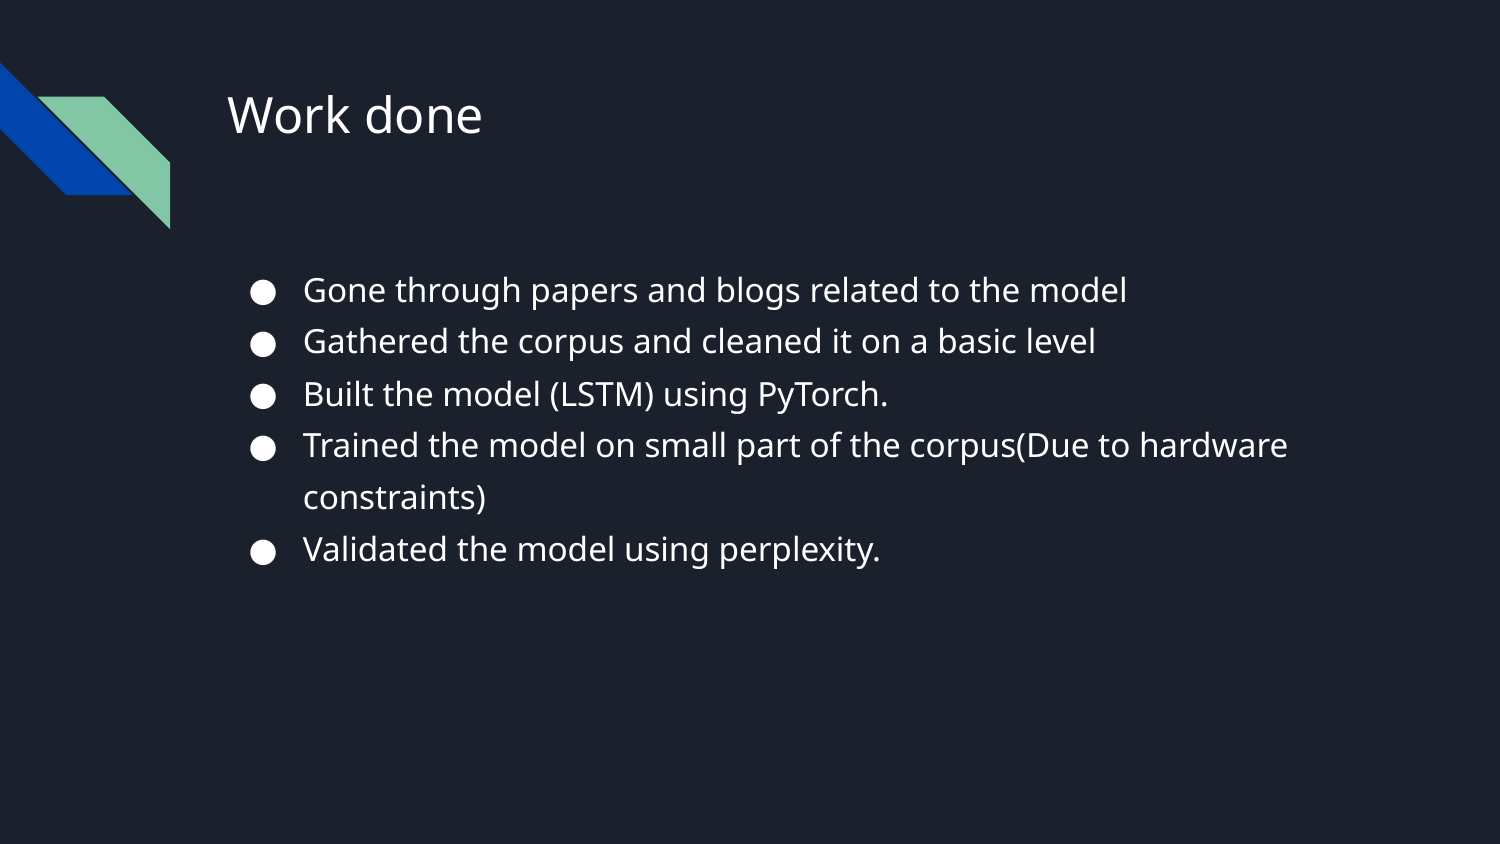

# Work done
Gone through papers and blogs related to the model
Gathered the corpus and cleaned it on a basic level
Built the model (LSTM) using PyTorch.
Trained the model on small part of the corpus(Due to hardware constraints)
Validated the model using perplexity.